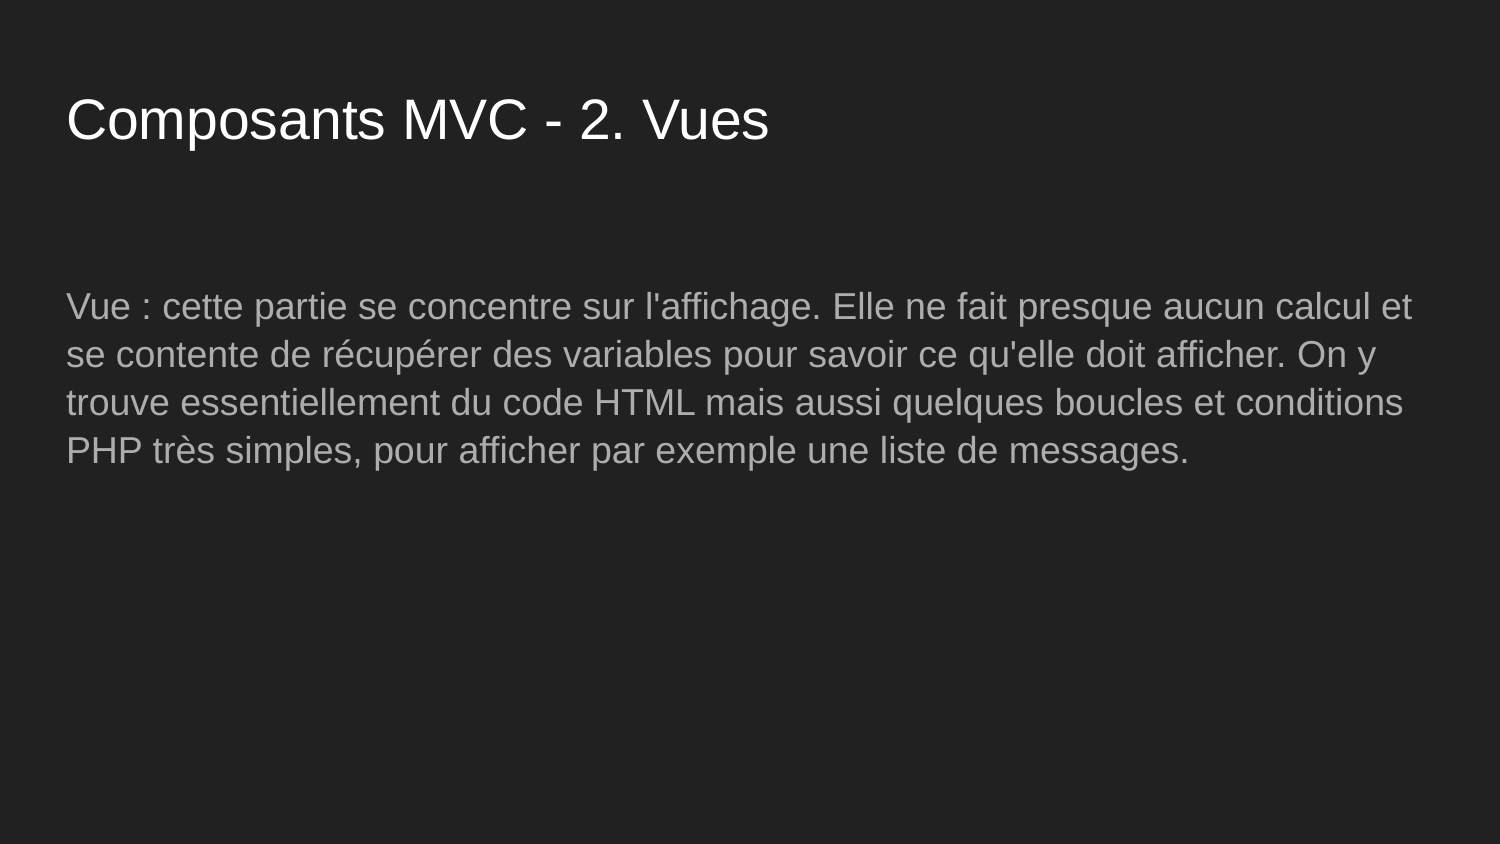

# Composants MVC - 2. Vues
Vue : cette partie se concentre sur l'affichage. Elle ne fait presque aucun calcul et se contente de récupérer des variables pour savoir ce qu'elle doit afficher. On y trouve essentiellement du code HTML mais aussi quelques boucles et conditions PHP très simples, pour afficher par exemple une liste de messages.